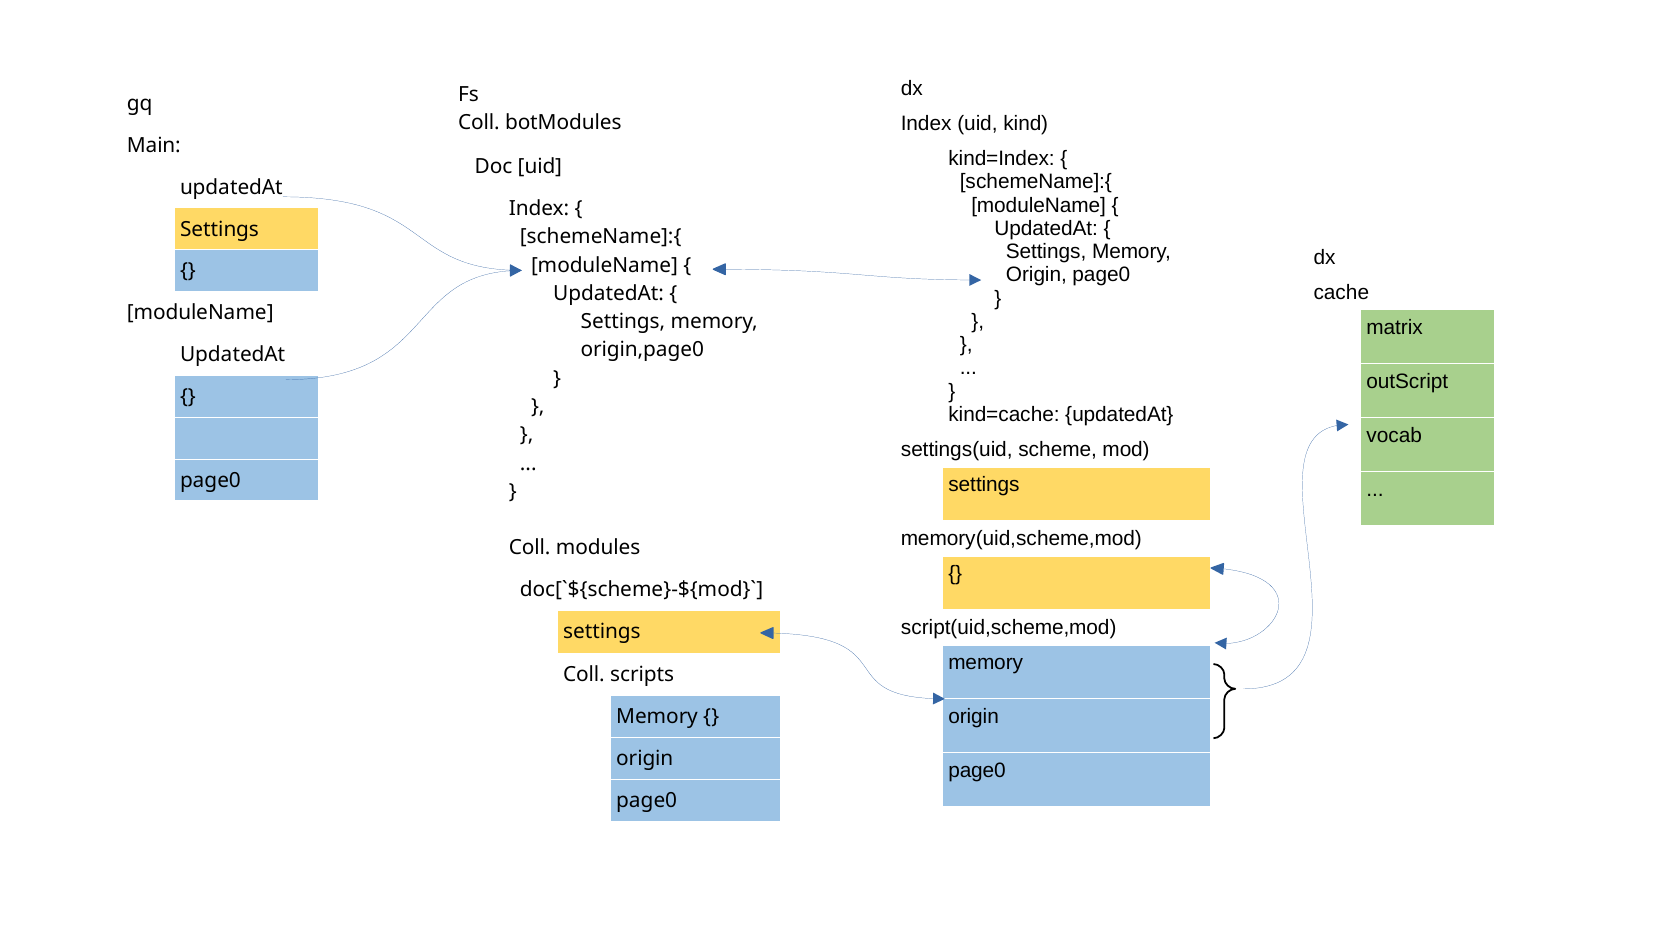

| dx | |
| --- | --- |
| Index (uid, kind) | |
| | kind=Index: { [schemeName]:{ [moduleName] { UpdatedAt: { Settings, Memory, Origin, page0 } }, }, ... } kind=cache: {updatedAt} |
| settings(uid, scheme, mod) | |
| | settings |
| memory(uid,scheme,mod) | |
| | {} |
| script(uid,scheme,mod) | |
| | memory |
| | origin |
| | page0 |
| Fs Coll. botModules | | | |
| --- | --- | --- | --- |
| Doc [uid] | | | |
| | Index: { [schemeName]:{ [moduleName] { UpdatedAt: { Settings, memory, origin,page0 } }, }, ... } | | |
| | Coll. modules | | |
| | doc[`${scheme}-${mod}`] | | |
| | | settings | |
| | | Coll. scripts | |
| | | | Memory {} |
| | | | origin |
| | | | page0 |
| gq | |
| --- | --- |
| Main: | |
| | updatedAt |
| | Settings |
| | {} |
| [moduleName] | |
| | UpdatedAt |
| | {} |
| | |
| | page0 |
| dx | |
| --- | --- |
| cache | |
| | matrix |
| | outScript |
| | vocab |
| | ... |